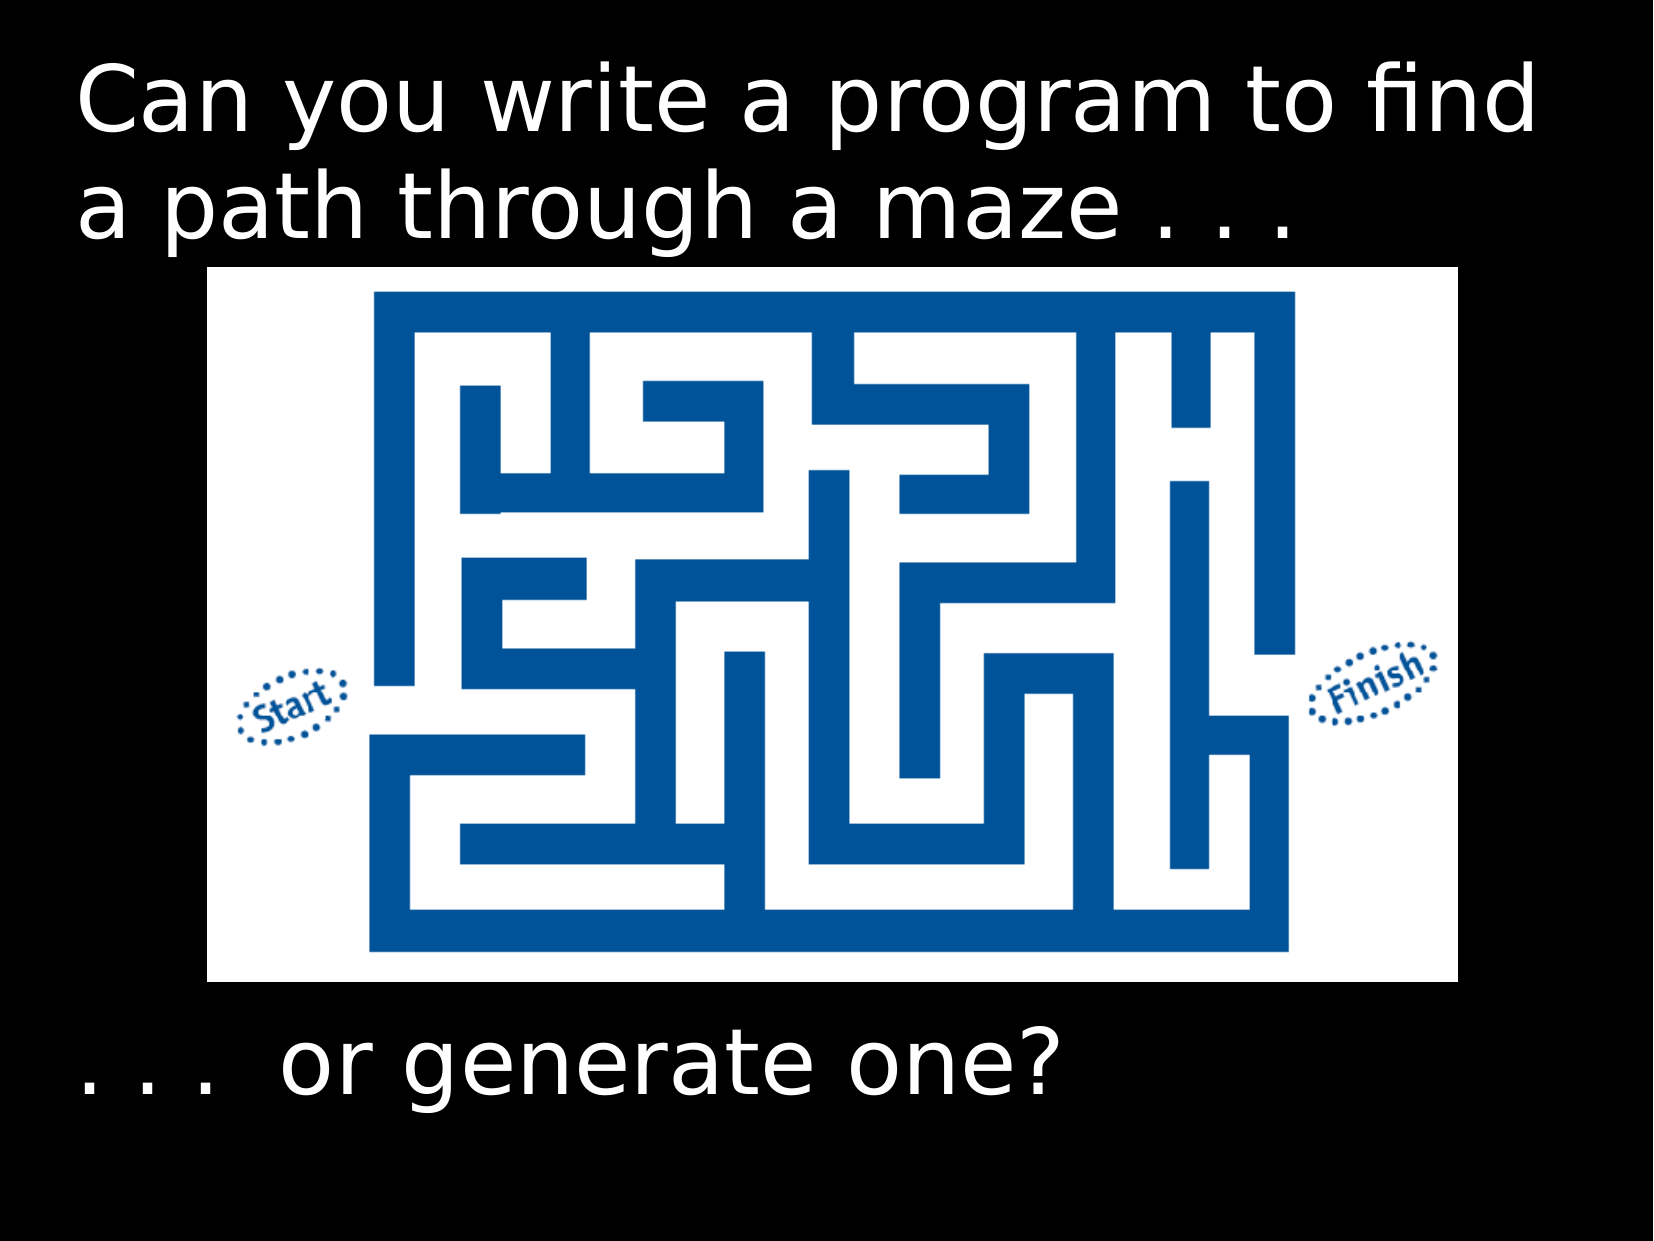

# Can you write a program to find a path through a maze . . . . . . or generate one?